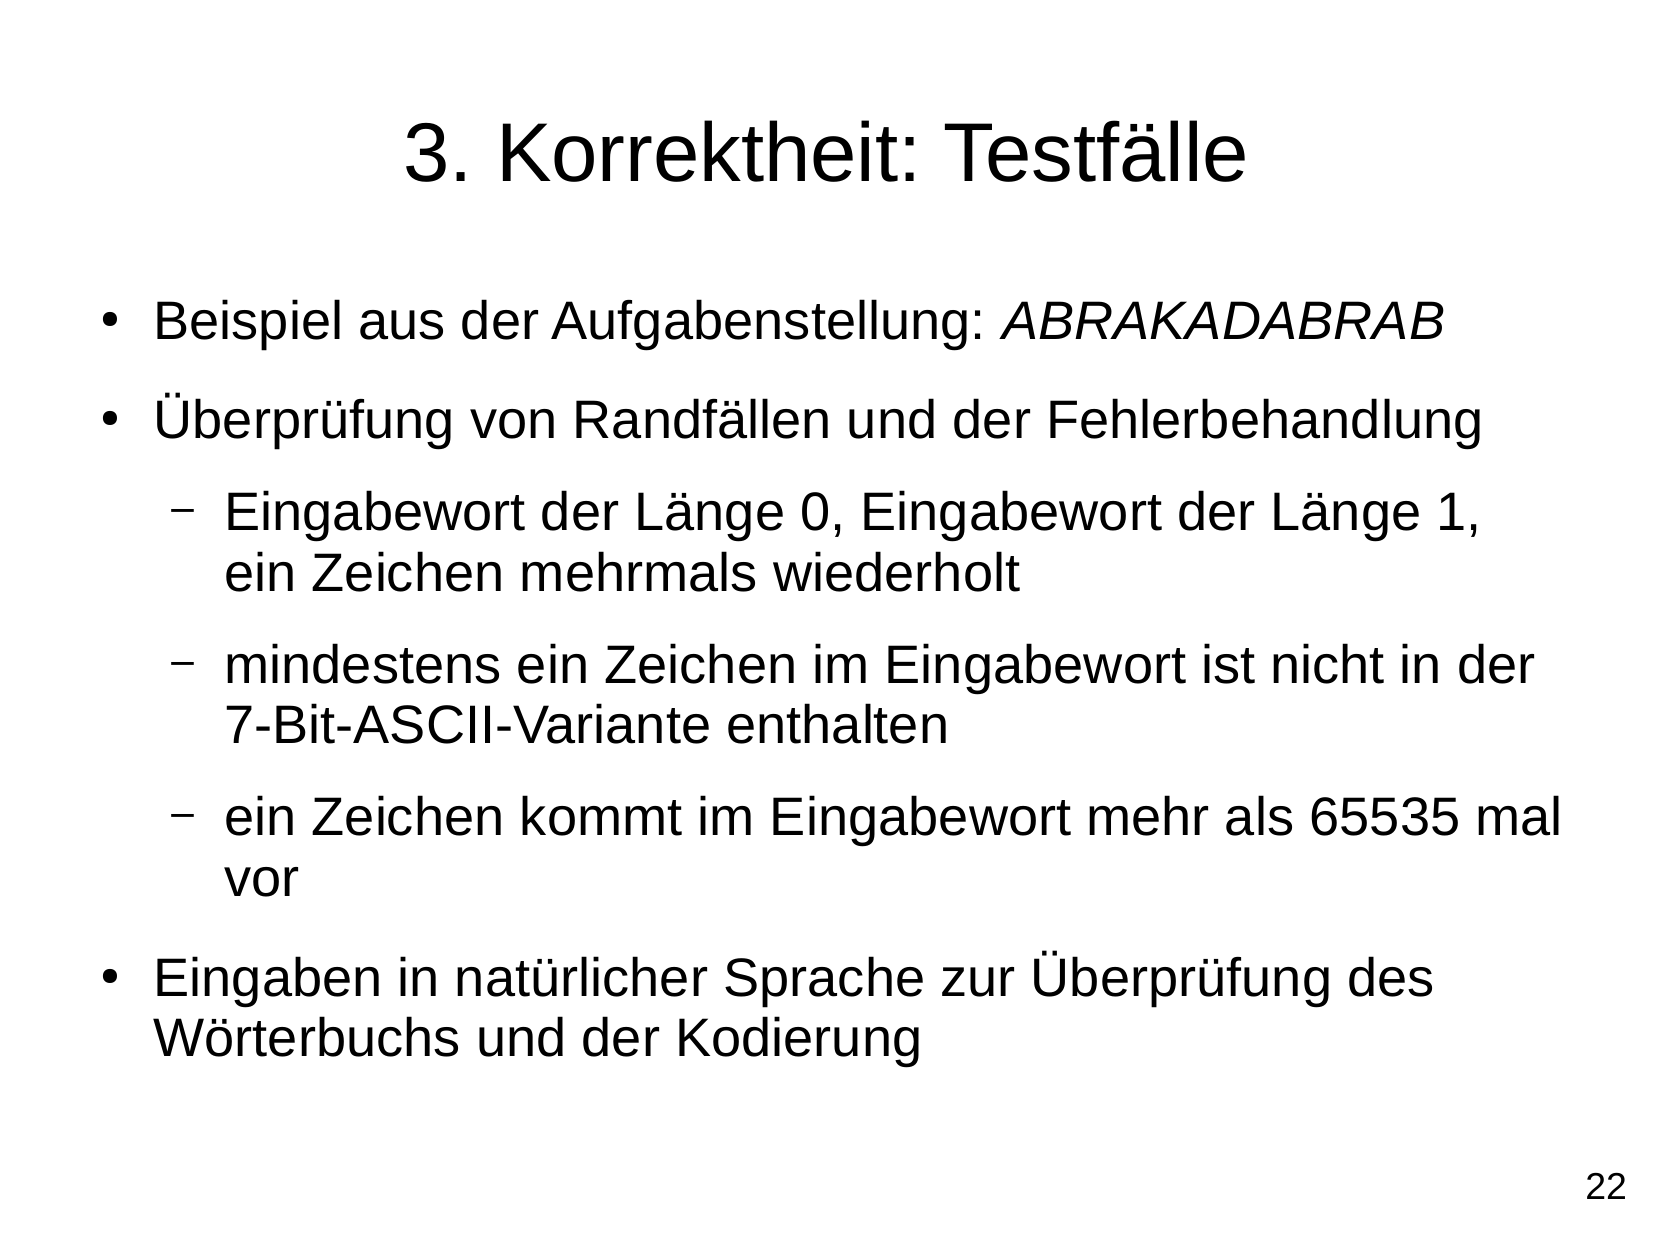

# 3. Korrektheit: Testfälle
Beispiel aus der Aufgabenstellung: ABRAKADABRAB
Überprüfung von Randfällen und der Fehlerbehandlung
Eingabewort der Länge 0, Eingabewort der Länge 1, ein Zeichen mehrmals wiederholt
mindestens ein Zeichen im Eingabewort ist nicht in der 7-Bit-ASCII-Variante enthalten
ein Zeichen kommt im Eingabewort mehr als 65535 mal vor
Eingaben in natürlicher Sprache zur Überprüfung des Wörterbuchs und der Kodierung